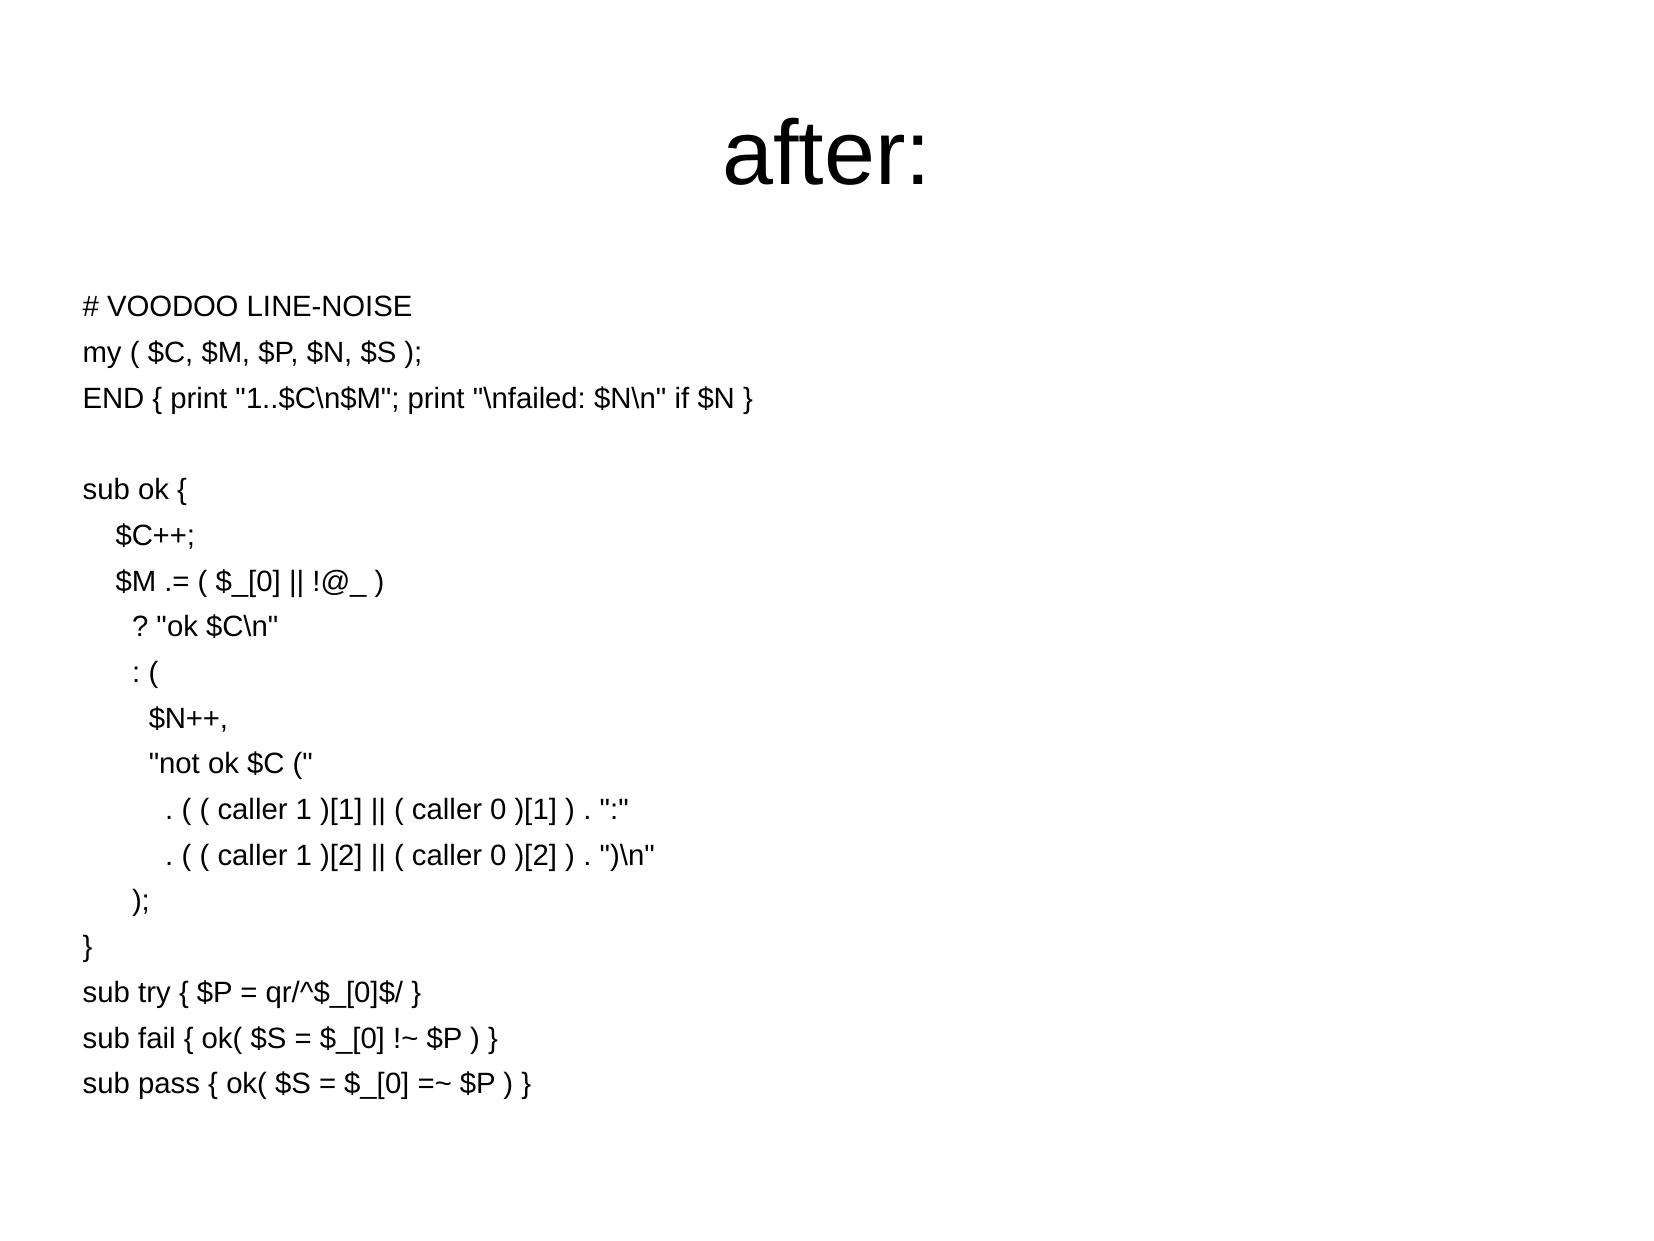

# after:
# VOODOO LINE-NOISE
my ( $C, $M, $P, $N, $S );
END { print "1..$C\n$M"; print "\nfailed: $N\n" if $N }
sub ok {
 $C++;
 $M .= ( $_[0] || !@_ )
 ? "ok $C\n"
 : (
 $N++,
 "not ok $C ("
 . ( ( caller 1 )[1] || ( caller 0 )[1] ) . ":"
 . ( ( caller 1 )[2] || ( caller 0 )[2] ) . ")\n"
 );
}
sub try { $P = qr/^$_[0]$/ }
sub fail { ok( $S = $_[0] !~ $P ) }
sub pass { ok( $S = $_[0] =~ $P ) }